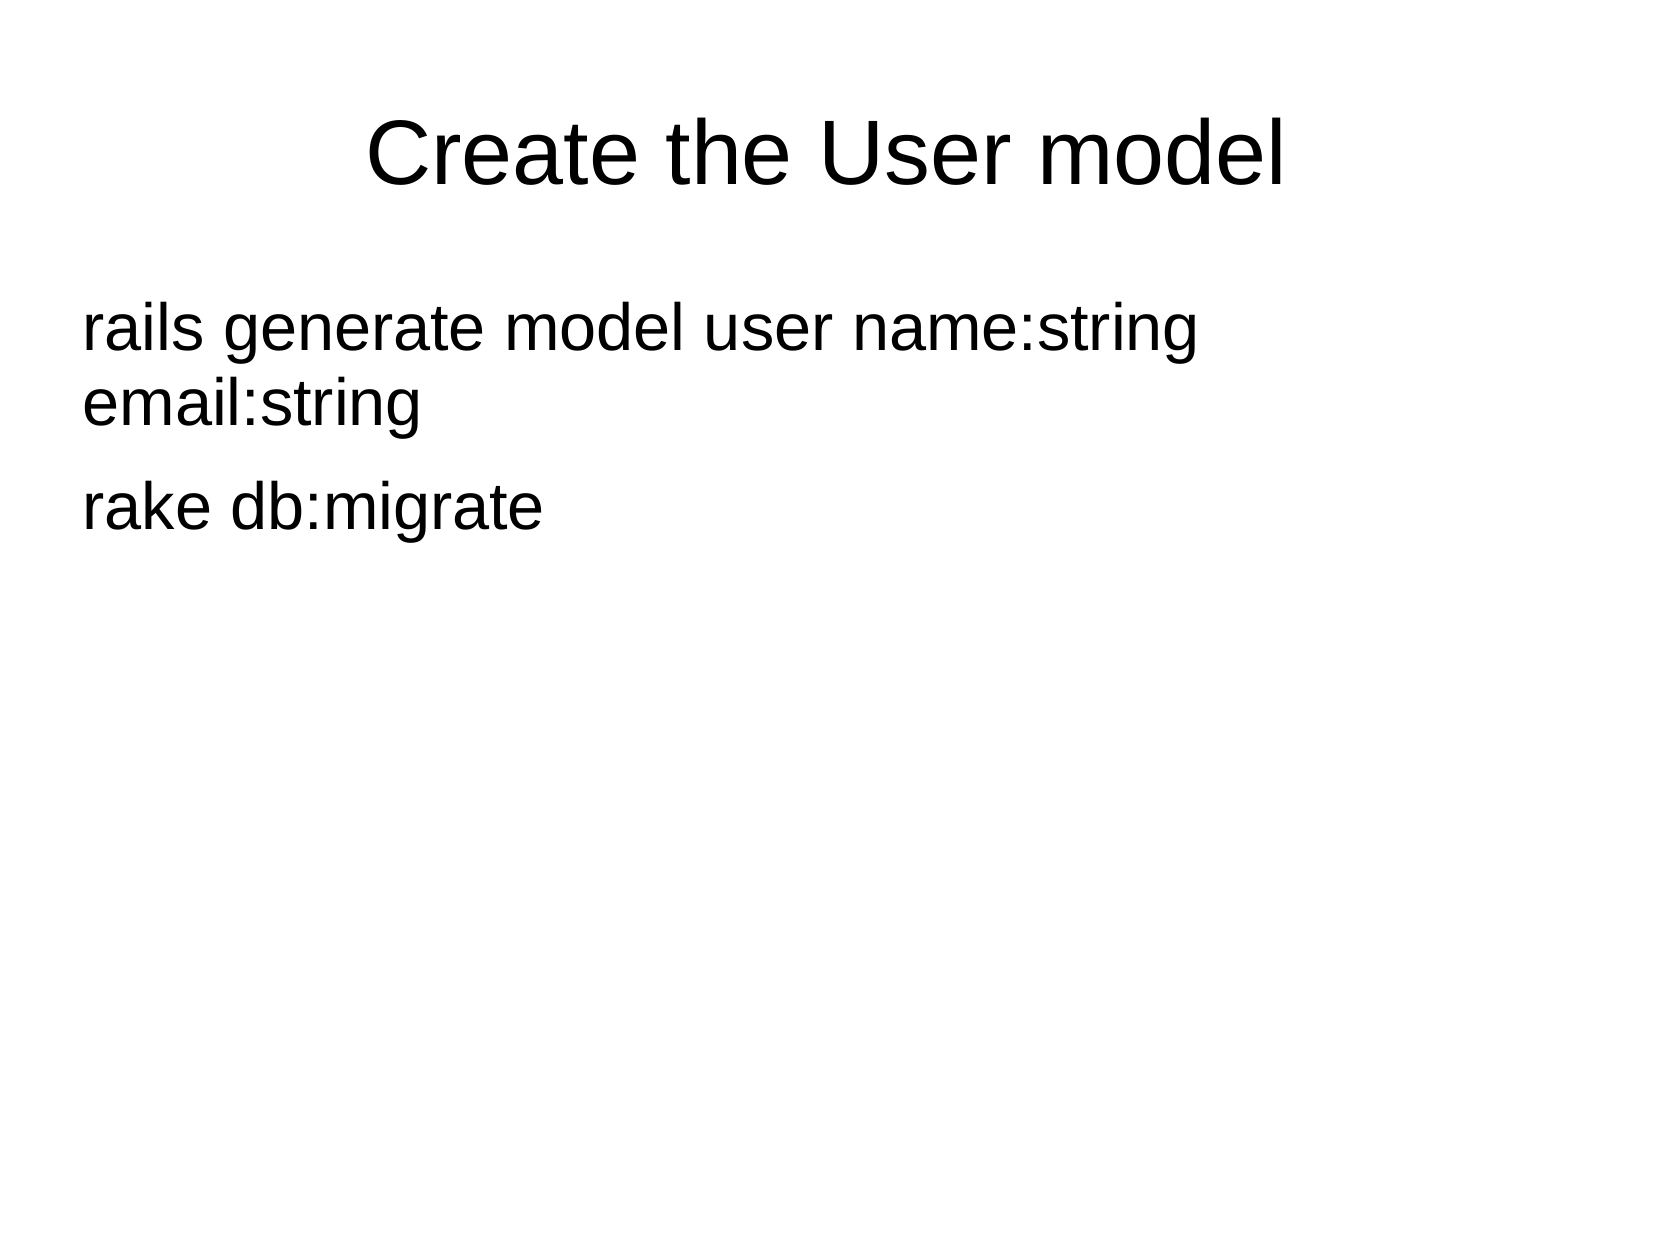

# Create the User model
rails generate model user name:string email:string
rake db:migrate